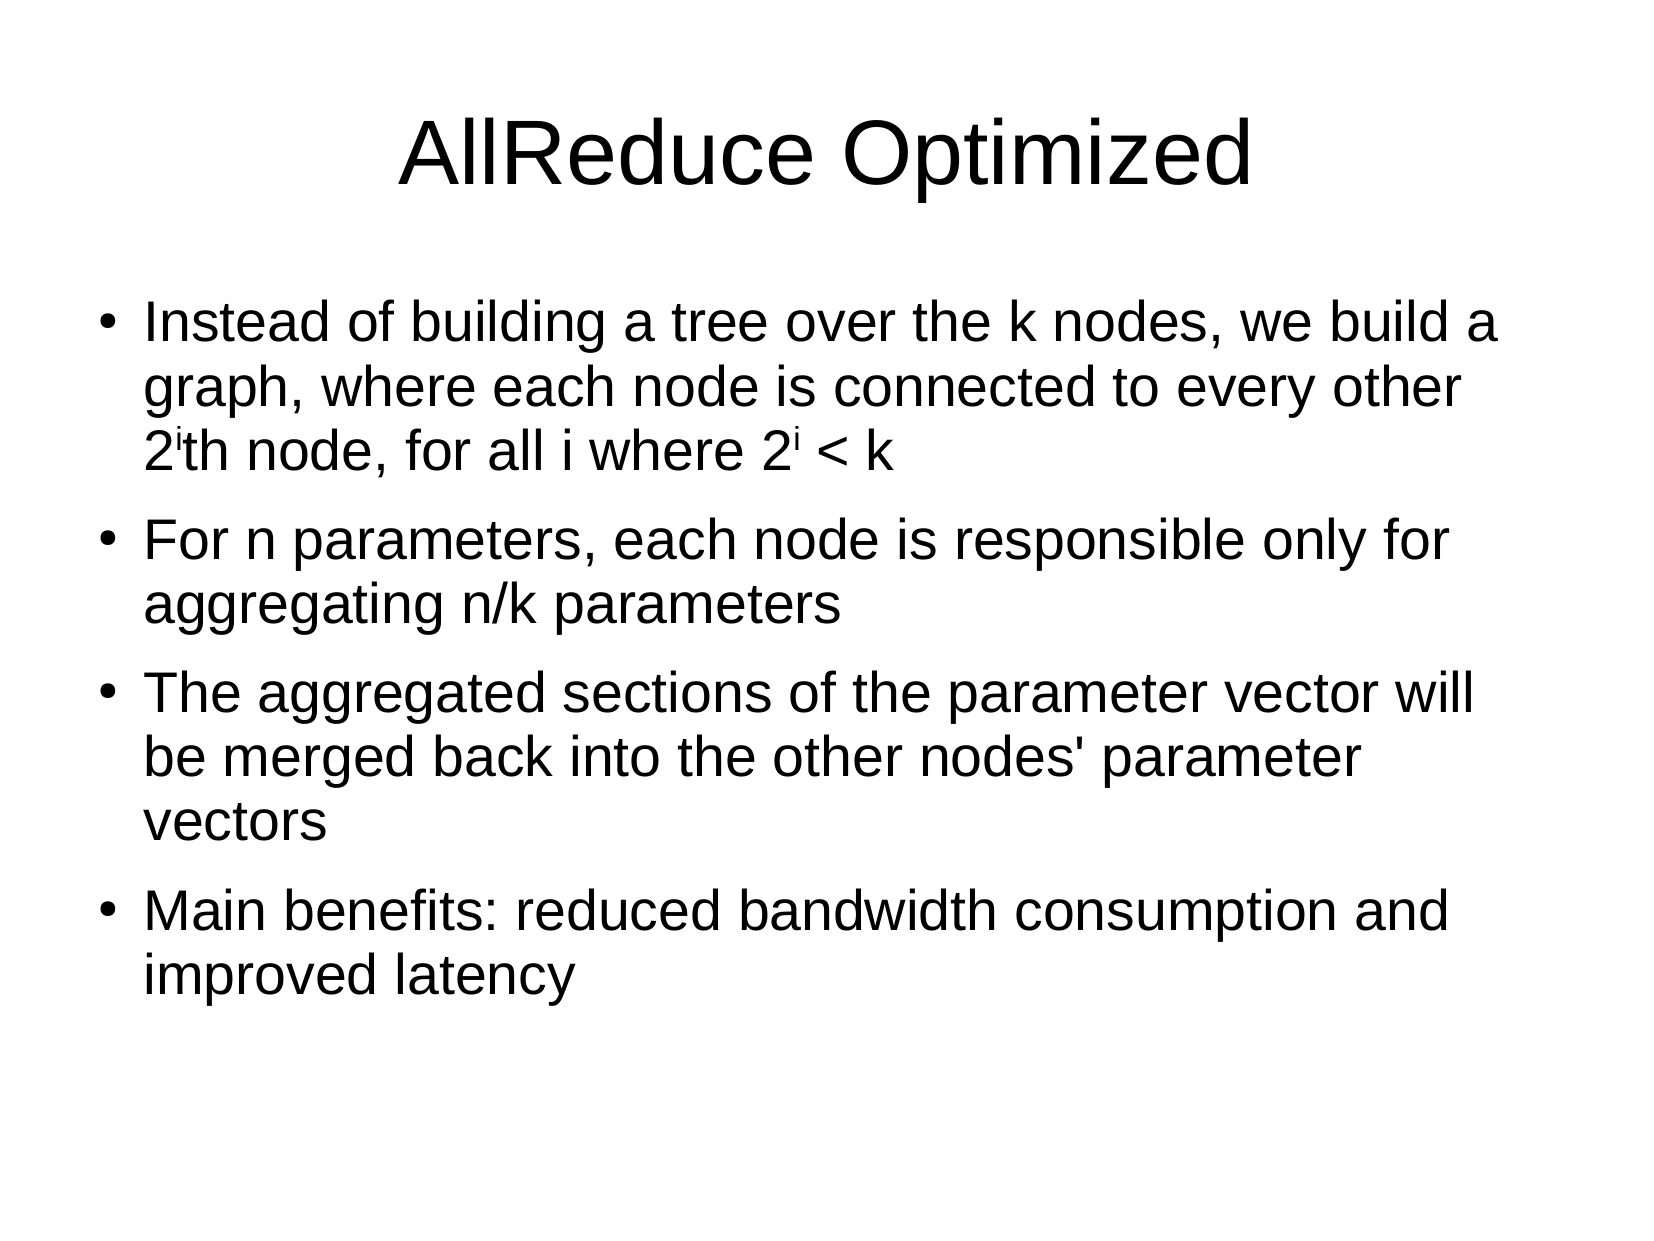

# AllReduce Optimized
Instead of building a tree over the k nodes, we build a graph, where each node is connected to every other 2ith node, for all i where 2i < k
For n parameters, each node is responsible only for aggregating n/k parameters
The aggregated sections of the parameter vector will be merged back into the other nodes' parameter vectors
Main benefits: reduced bandwidth consumption and improved latency